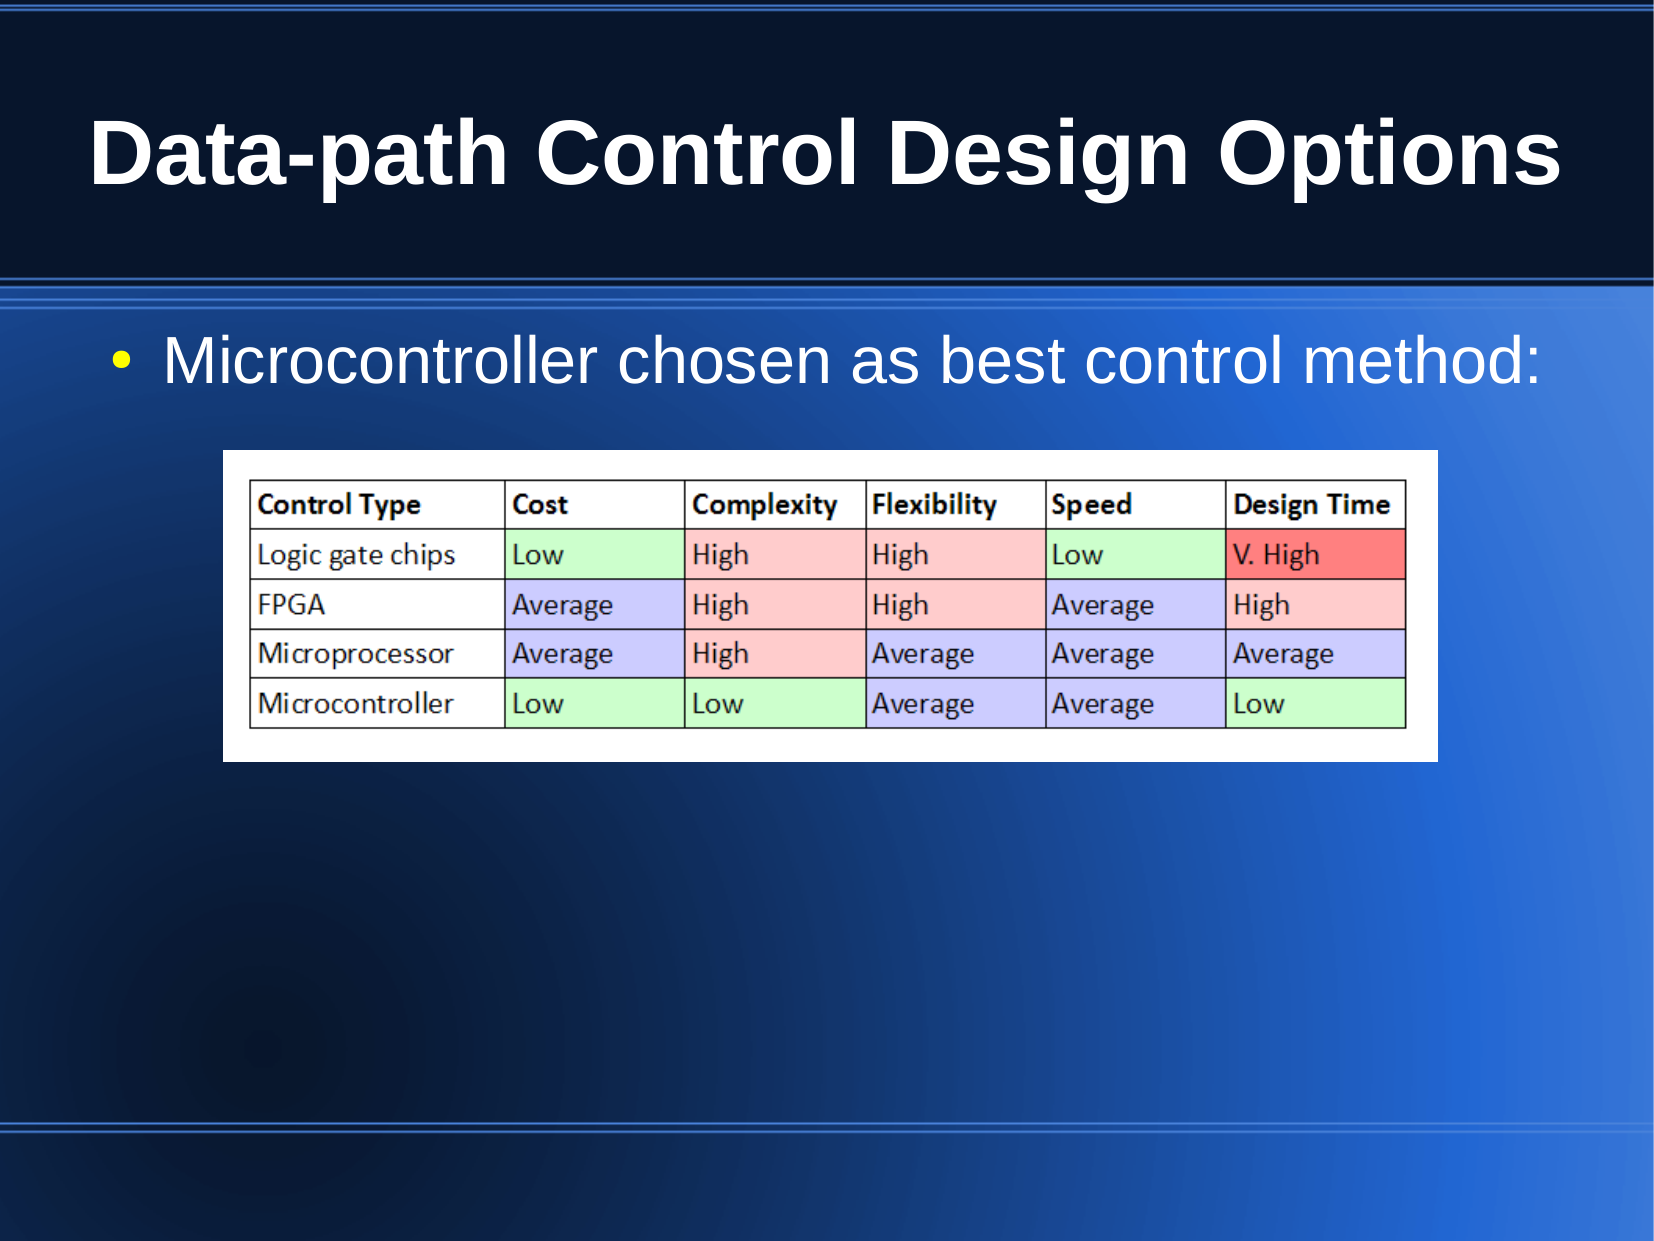

# Data-path Control Design Options
Microcontroller chosen as best control method: